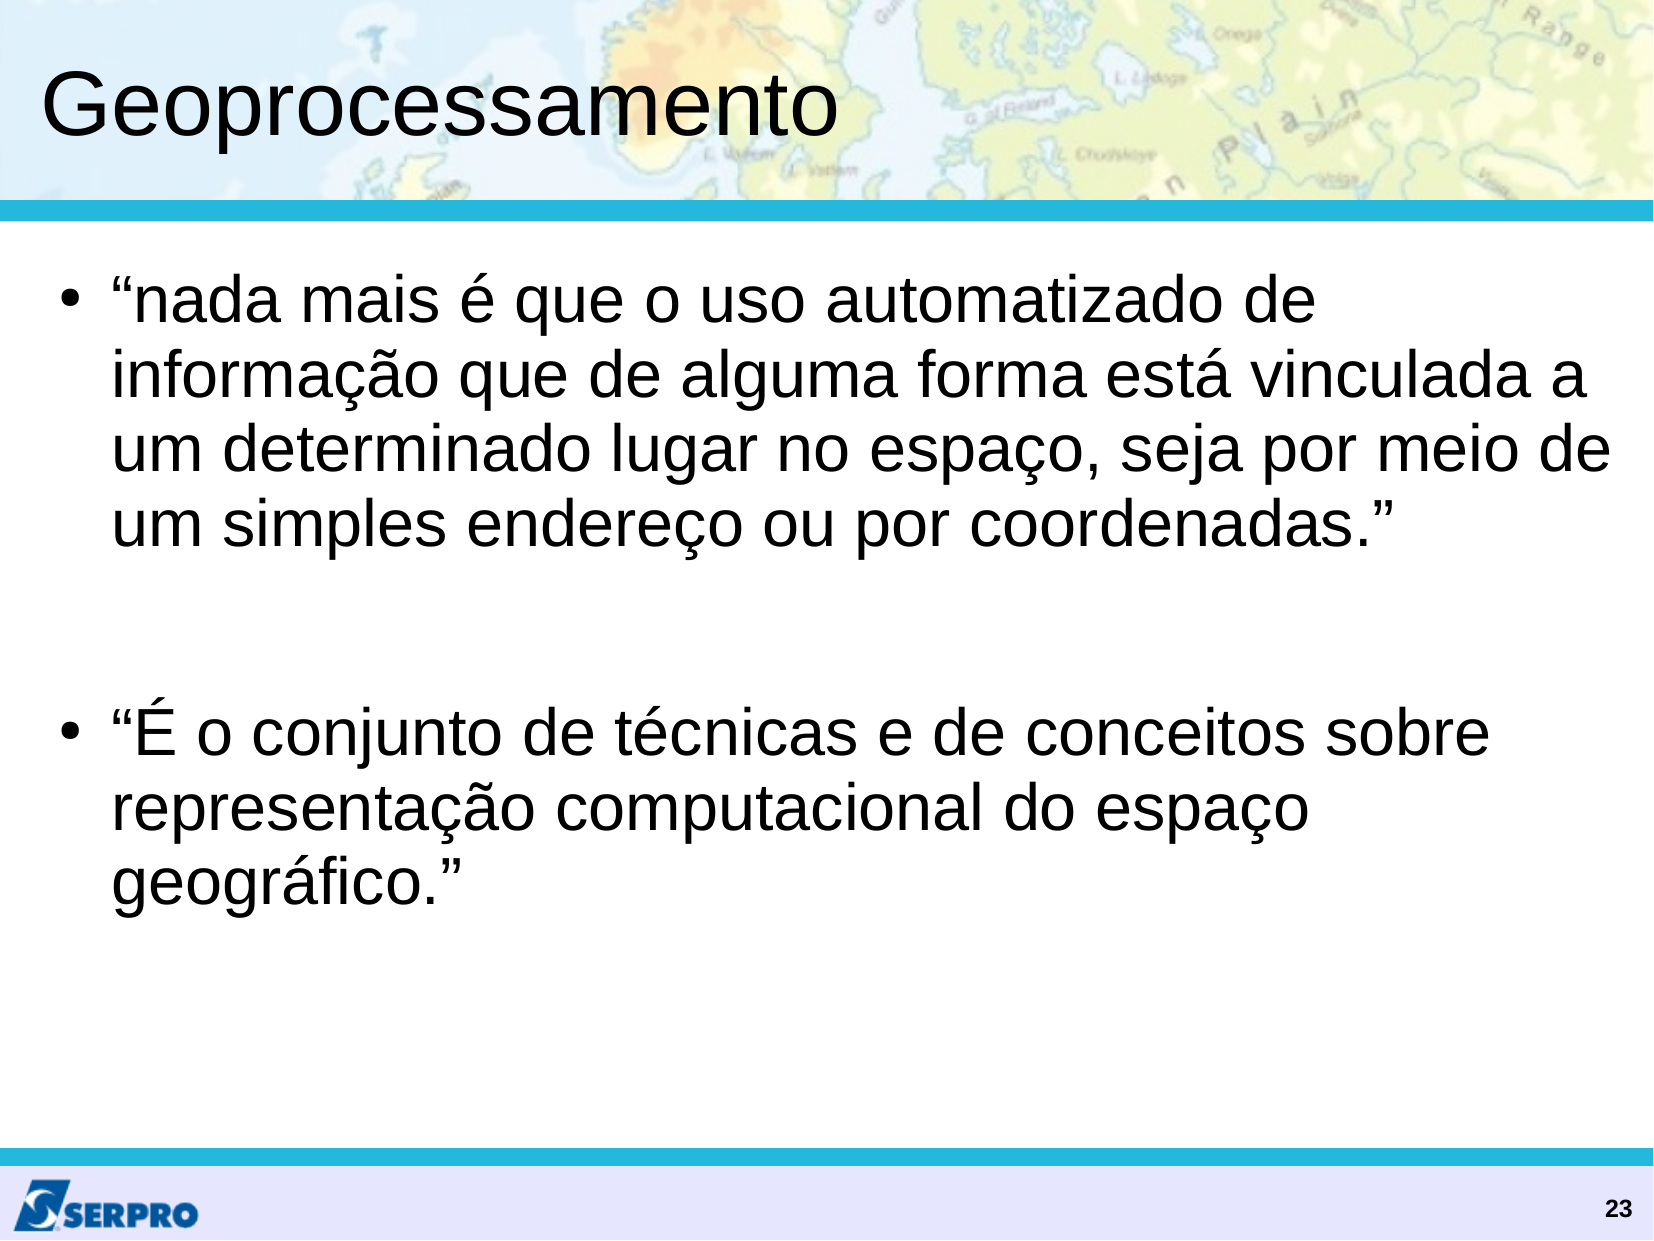

# Geoprocessamento
“nada mais é que o uso automatizado de informação que de alguma forma está vinculada a um determinado lugar no espaço, seja por meio de um simples endereço ou por coordenadas.”
“É o conjunto de técnicas e de conceitos sobre representação computacional do espaço geográfico.”
23